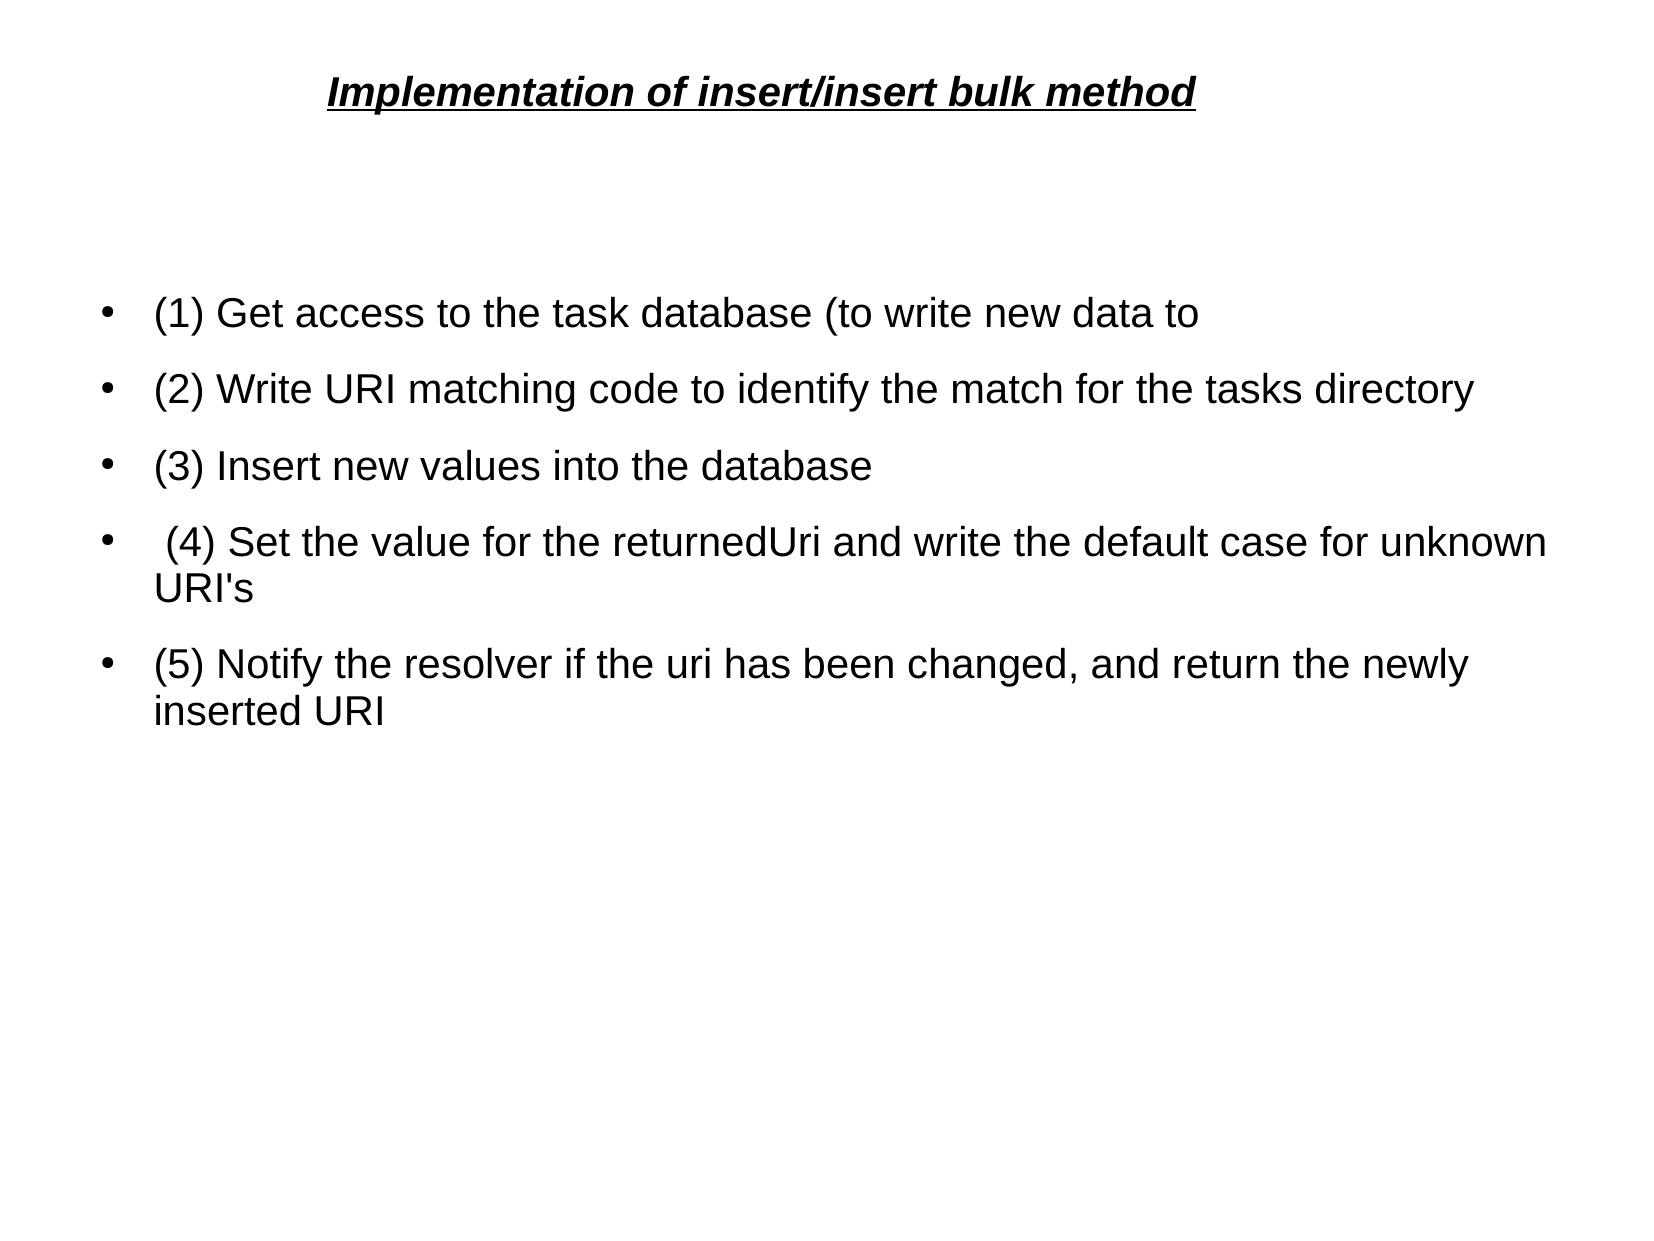

# Implementation of insert/insert bulk method
(1) Get access to the task database (to write new data to
(2) Write URI matching code to identify the match for the tasks directory
(3) Insert new values into the database
 (4) Set the value for the returnedUri and write the default case for unknown URI's
(5) Notify the resolver if the uri has been changed, and return the newly inserted URI